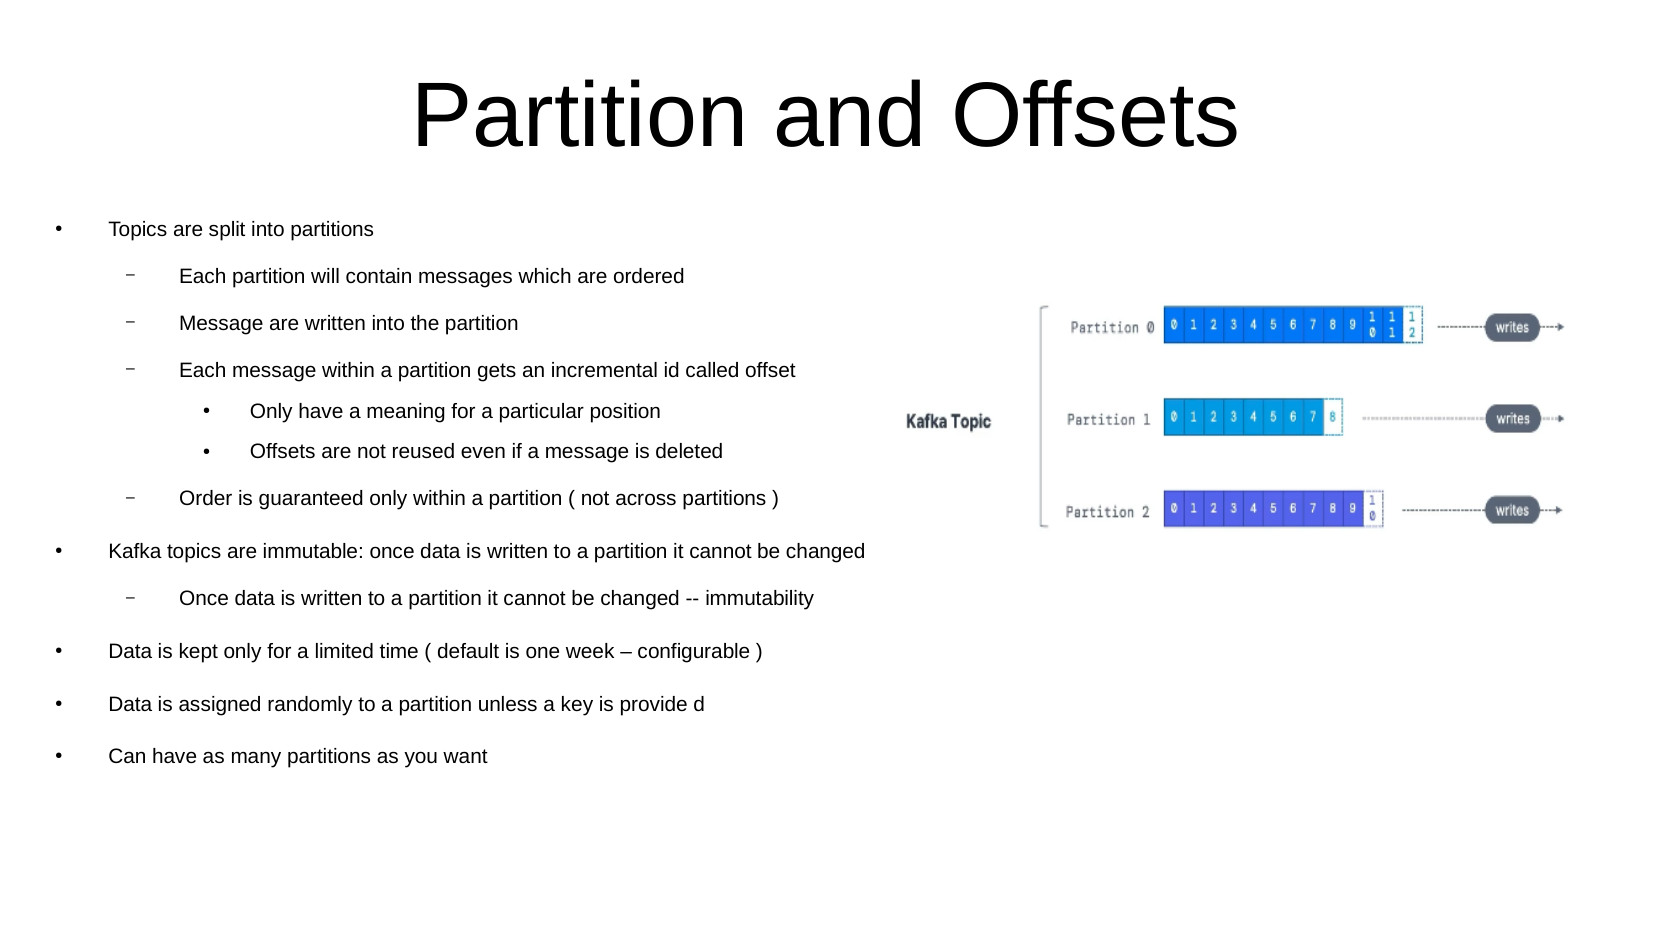

# Partition and Offsets
Topics are split into partitions
Each partition will contain messages which are ordered
Message are written into the partition
Each message within a partition gets an incremental id called offset
Only have a meaning for a particular position
Offsets are not reused even if a message is deleted
Order is guaranteed only within a partition ( not across partitions )
Kafka topics are immutable: once data is written to a partition it cannot be changed
Once data is written to a partition it cannot be changed -- immutability
Data is kept only for a limited time ( default is one week – configurable )
Data is assigned randomly to a partition unless a key is provide d
Can have as many partitions as you want